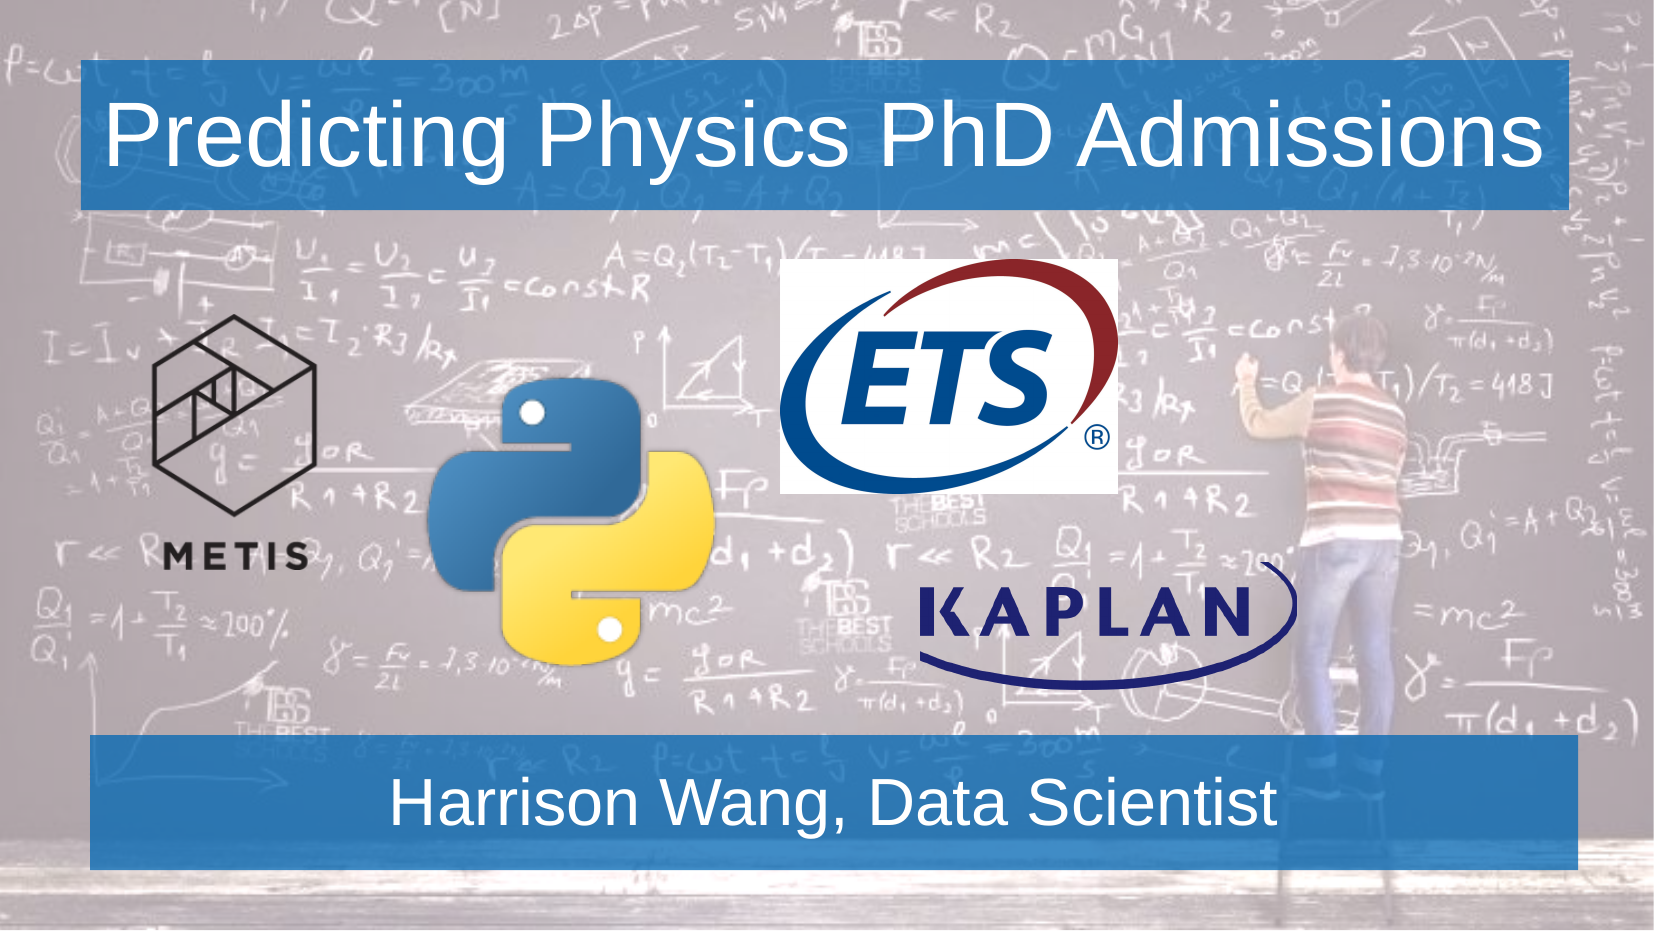

# Predicting Physics PhD Admissions
Harrison Wang, Data Scientist